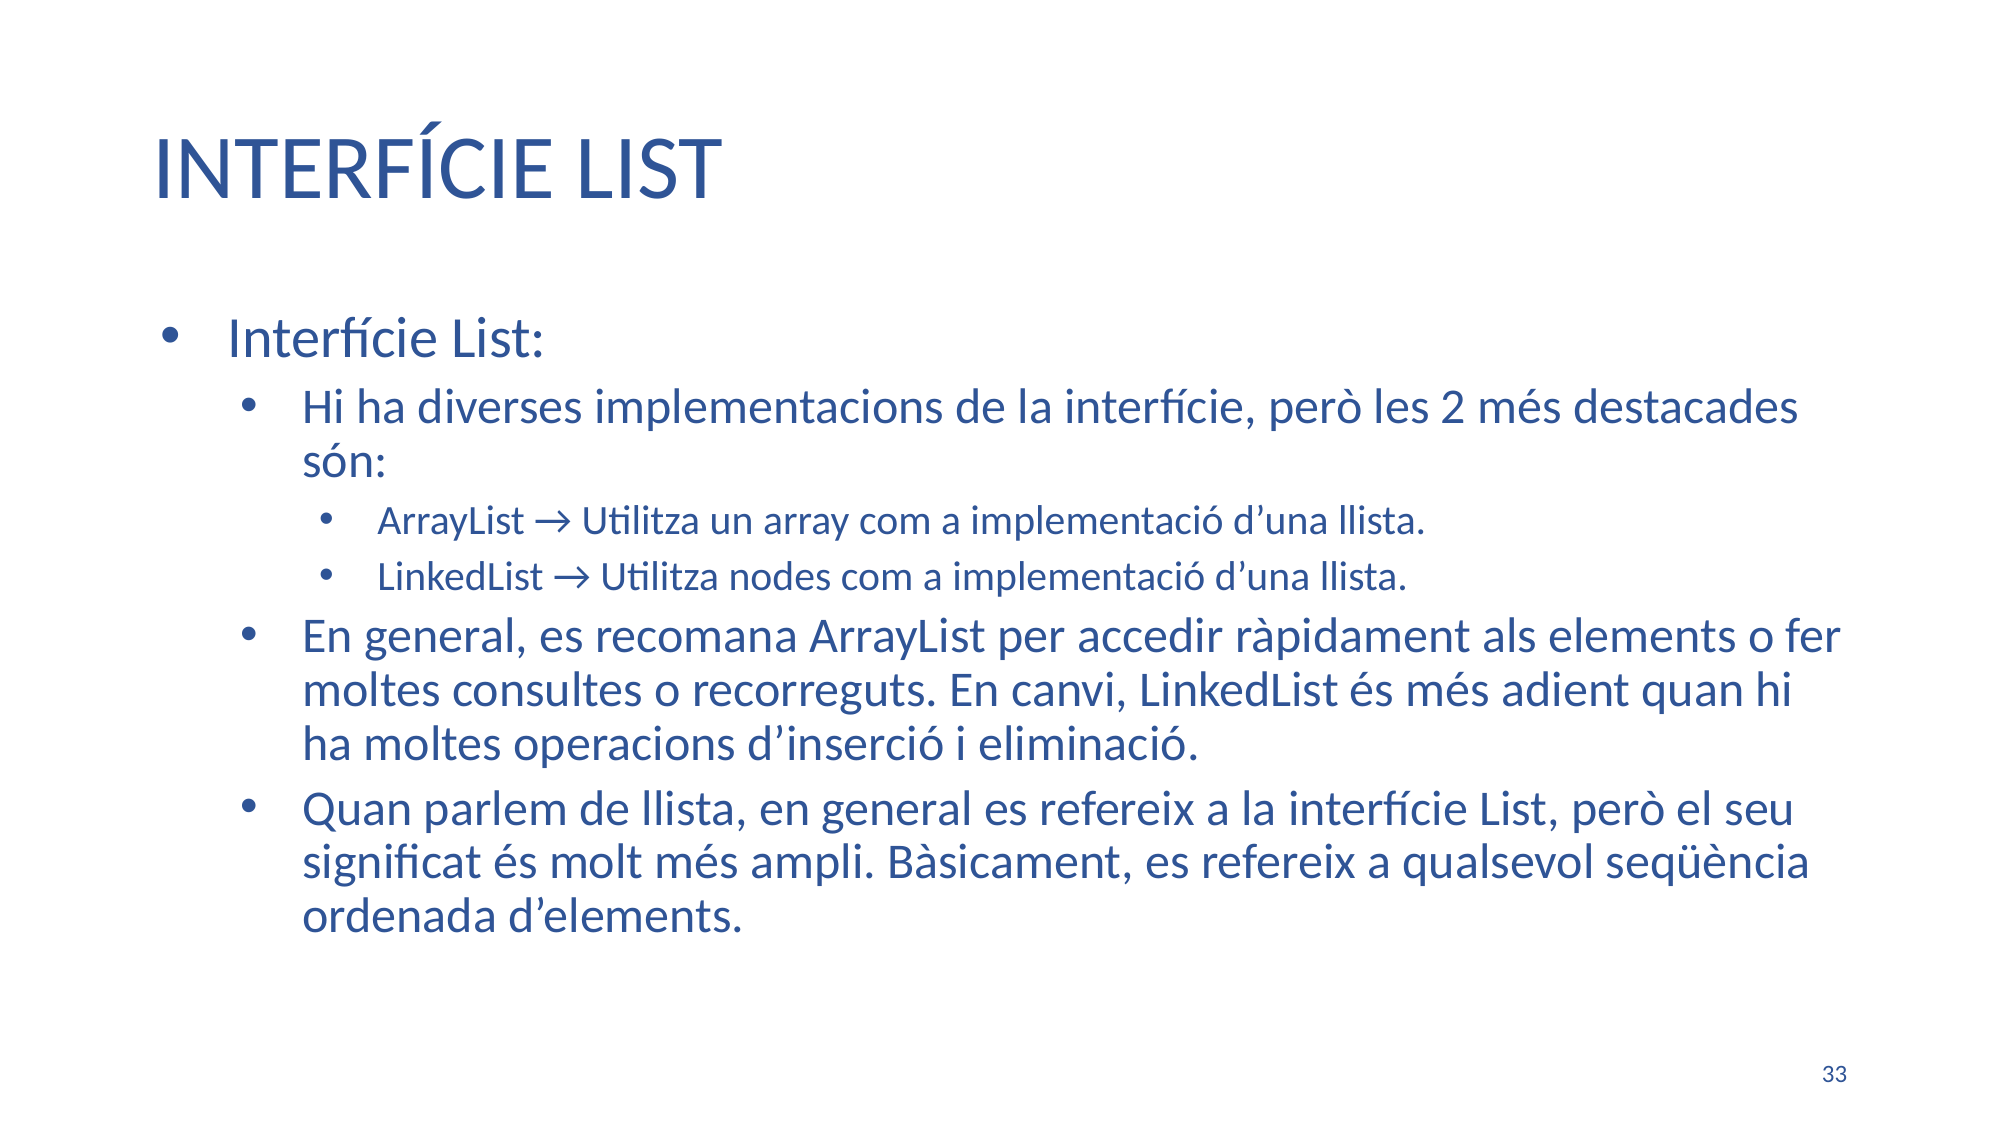

# INTERFÍCIE LIST
Interfície List:
Hi ha diverses implementacions de la interfície, però les 2 més destacades són:
ArrayList → Utilitza un array com a implementació d’una llista.
LinkedList → Utilitza nodes com a implementació d’una llista.
En general, es recomana ArrayList per accedir ràpidament als elements o fer moltes consultes o recorreguts. En canvi, LinkedList és més adient quan hi ha moltes operacions d’inserció i eliminació.
Quan parlem de llista, en general es refereix a la interfície List, però el seu significat és molt més ampli. Bàsicament, es refereix a qualsevol seqüència ordenada d’elements.